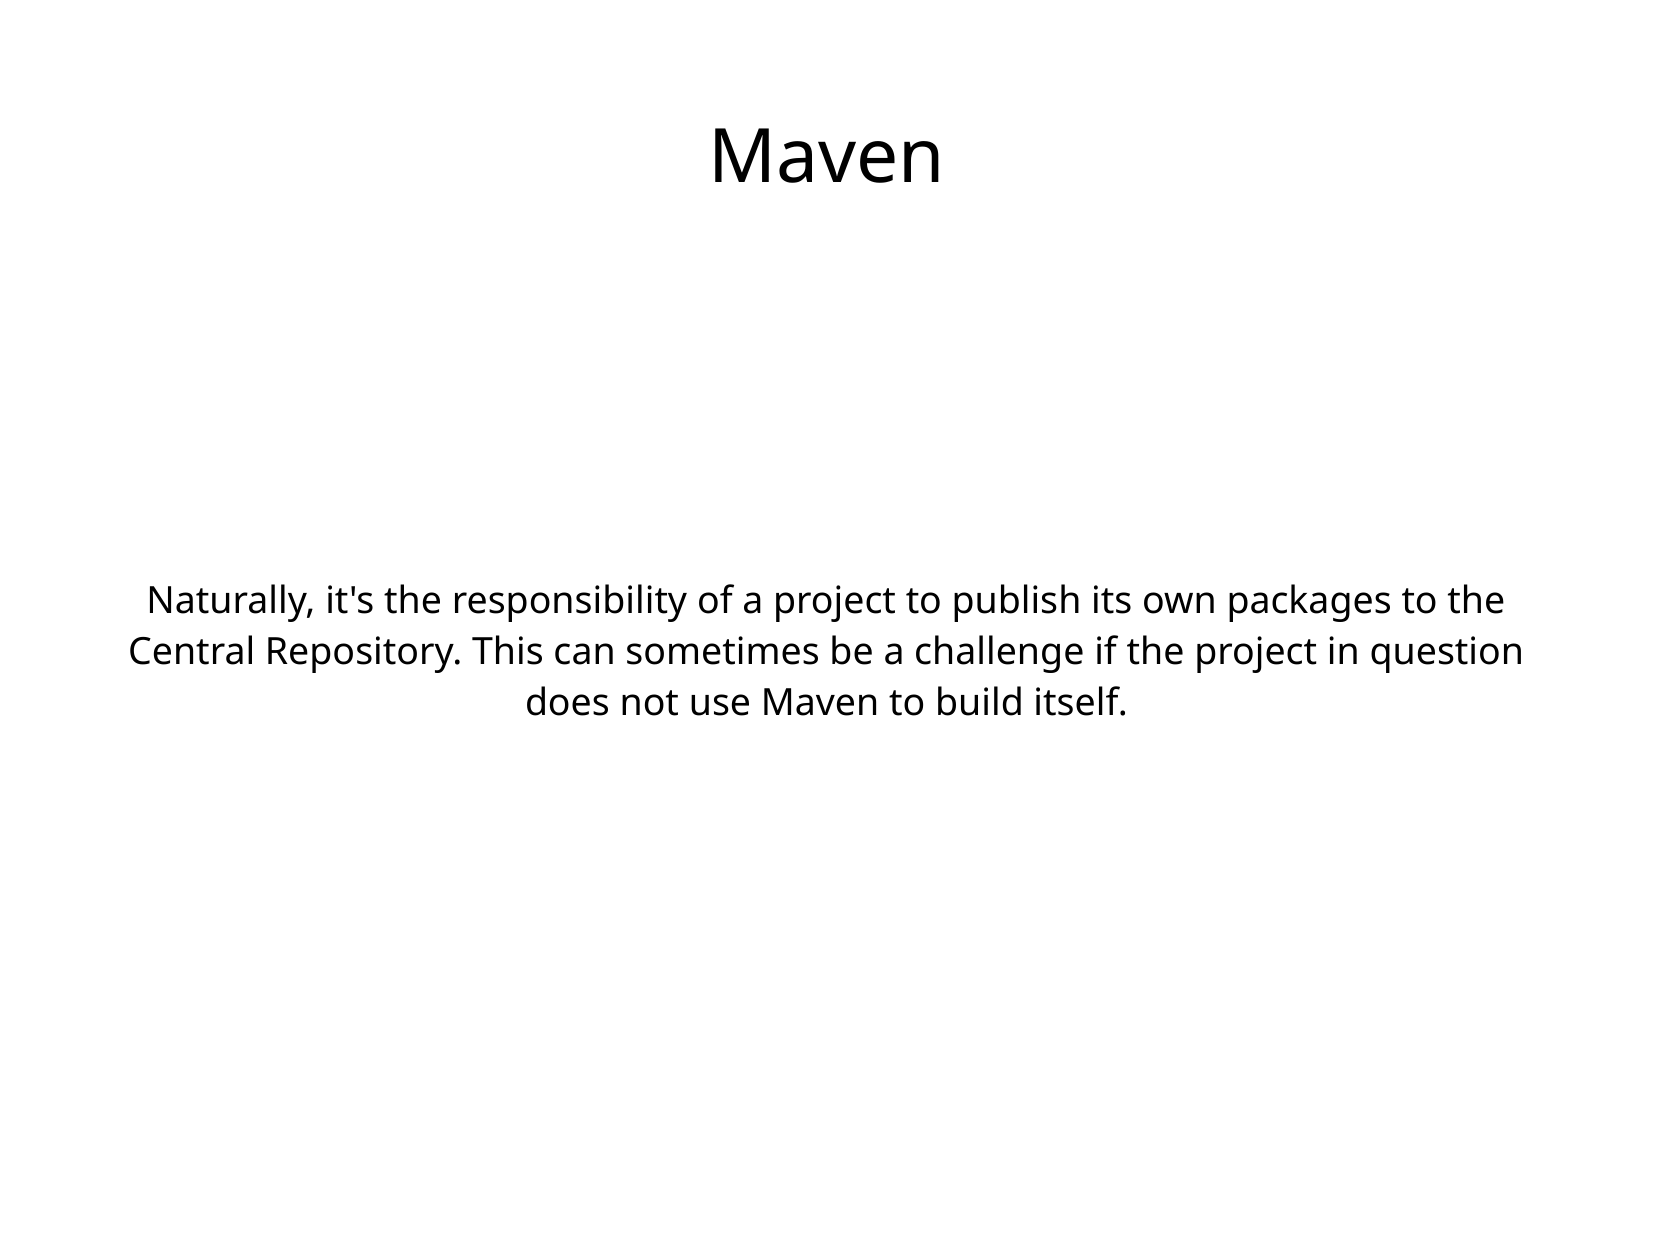

# Maven
Naturally, it's the responsibility of a project to publish its own packages to the Central Repository. This can sometimes be a challenge if the project in question does not use Maven to build itself.